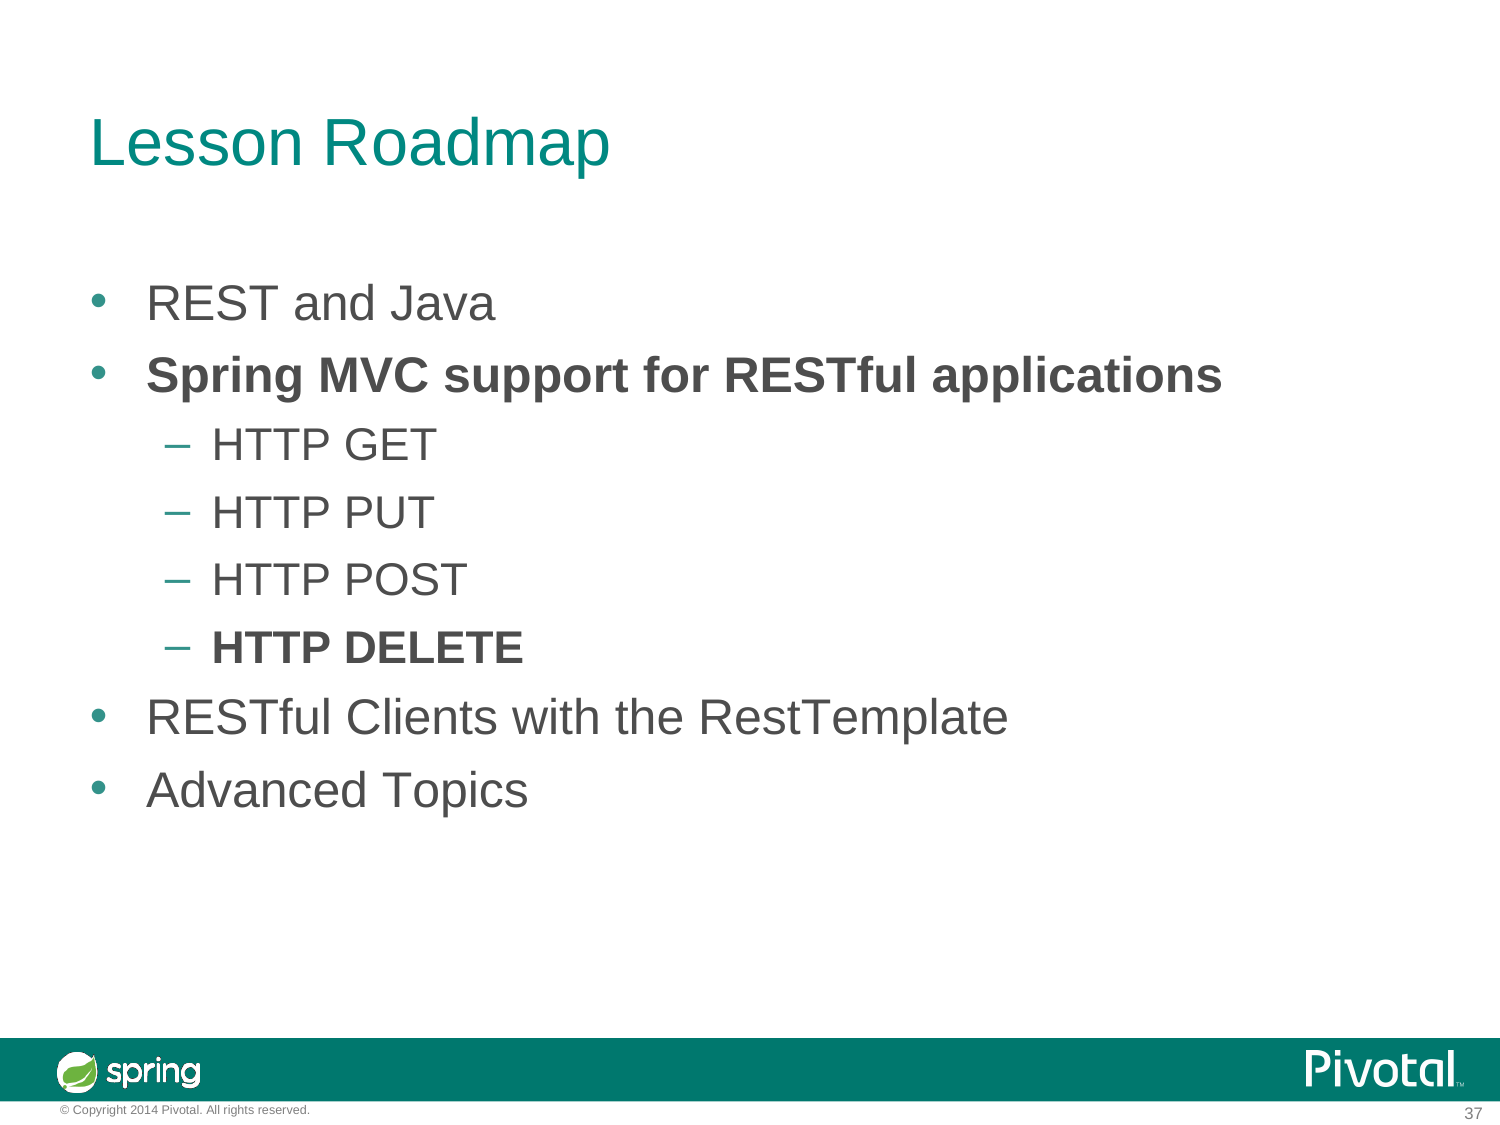

# Lesson Roadmap
REST and Java
Spring MVC support for RESTful applications
HTTP GET
HTTP PUT
HTTP POST
HTTP DELETE
RESTful Clients with the RestTemplate
Advanced Topics